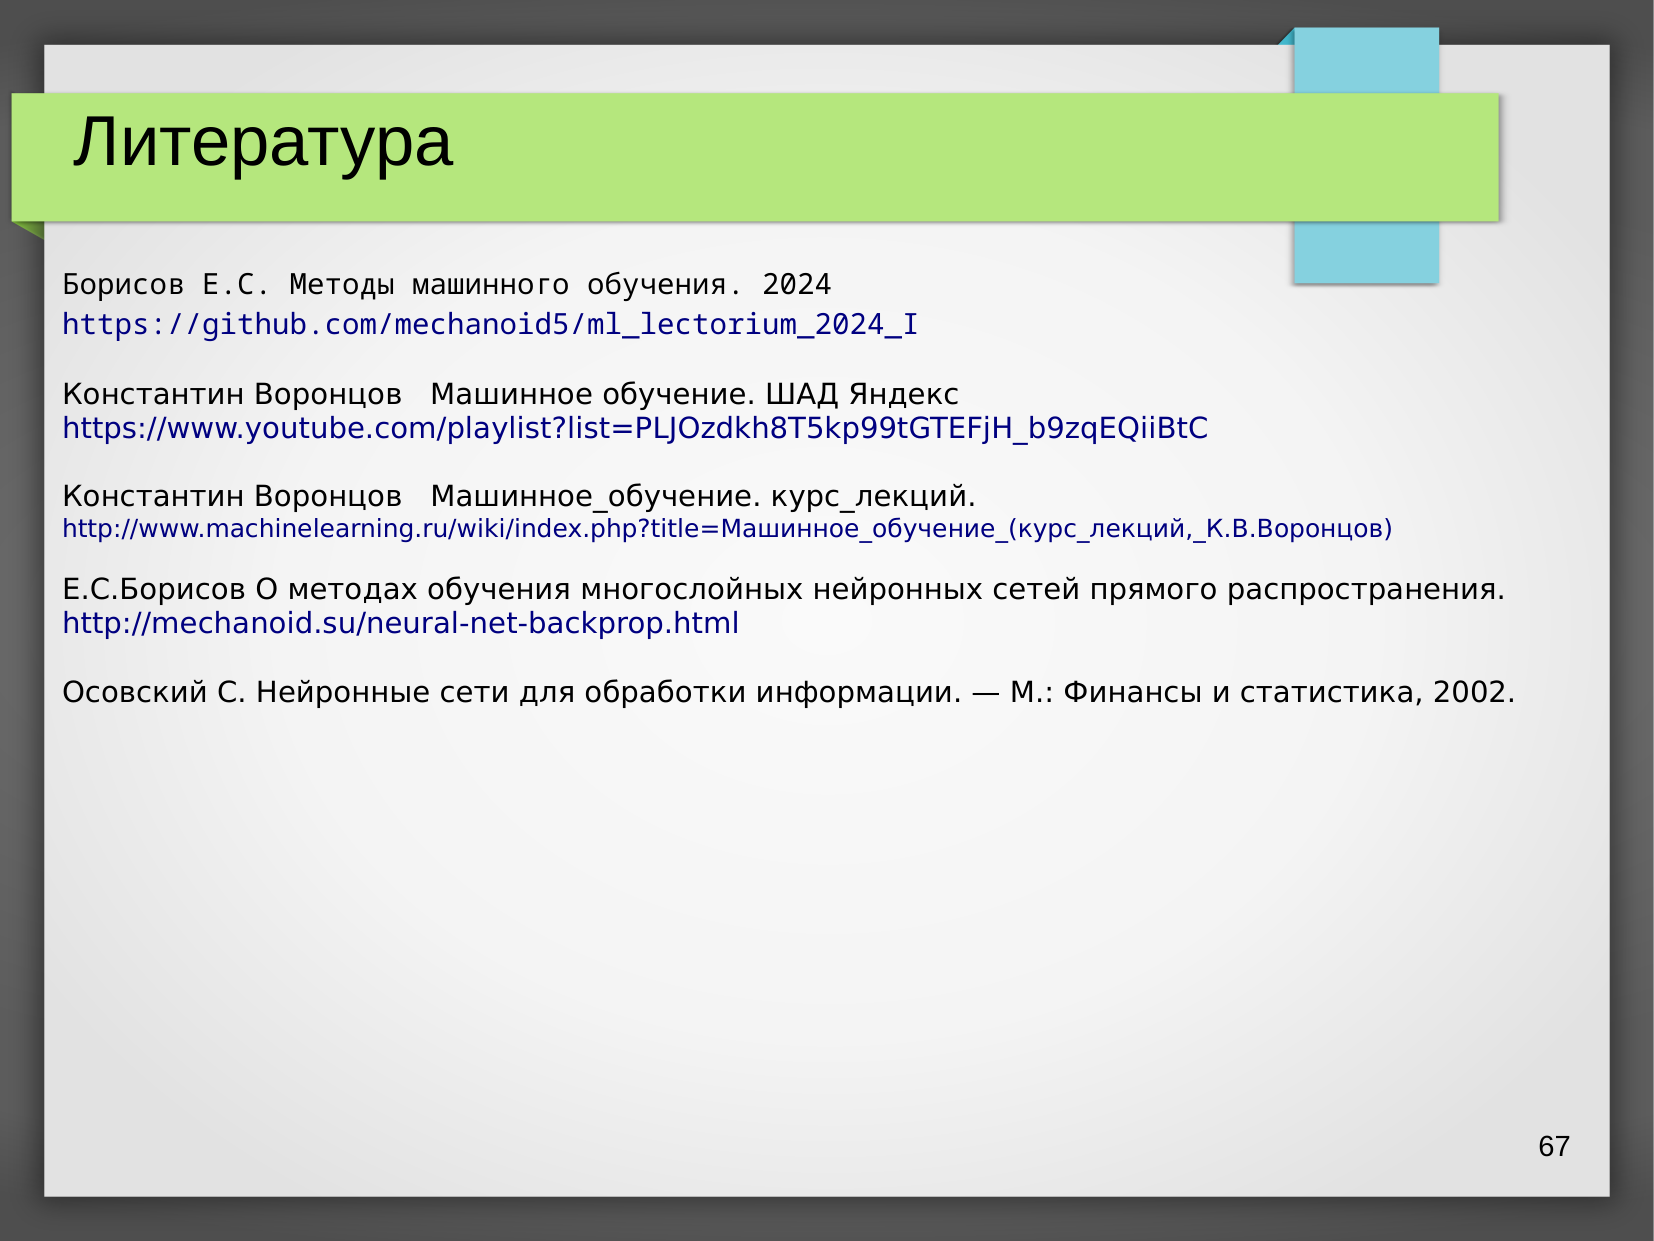

Литература
Борисов Е.С. Методы машинного обучения. 2024
https://github.com/mechanoid5/ml_lectorium_2024_I
Константин Воронцов Машинное обучение. ШАД Яндексhttps://www.youtube.com/playlist?list=PLJOzdkh8T5kp99tGTEFjH_b9zqEQiiBtC
Константин Воронцов Машинное_обучение. курс_лекций.
http://www.machinelearning.ru/wiki/index.php?title=Машинное_обучение_(курс_лекций,_К.В.Воронцов)
Е.С.Борисов О методах обучения многослойных нейронных сетей прямого распространения. http://mechanoid.su/neural-net-backprop.html
Осовский С. Нейронные сети для обработки информации. — М.: Финансы и статистика, 2002.
67